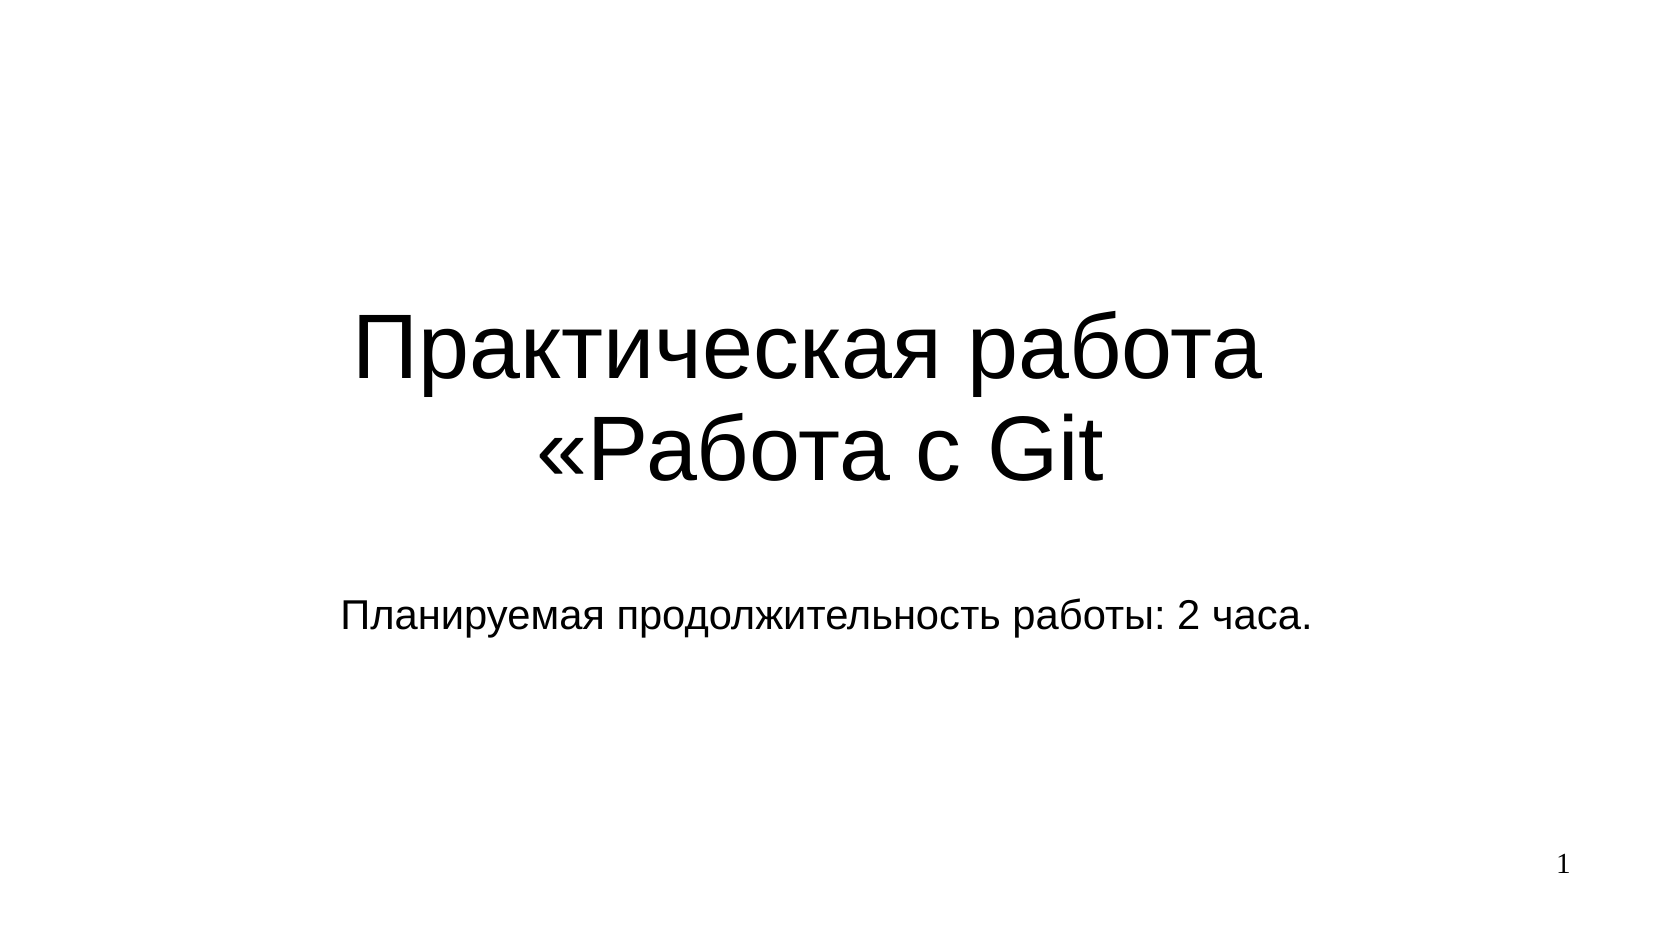

# Практическая работа
«Работа с Git
Планируемая продолжительность работы: 2 часа.
1